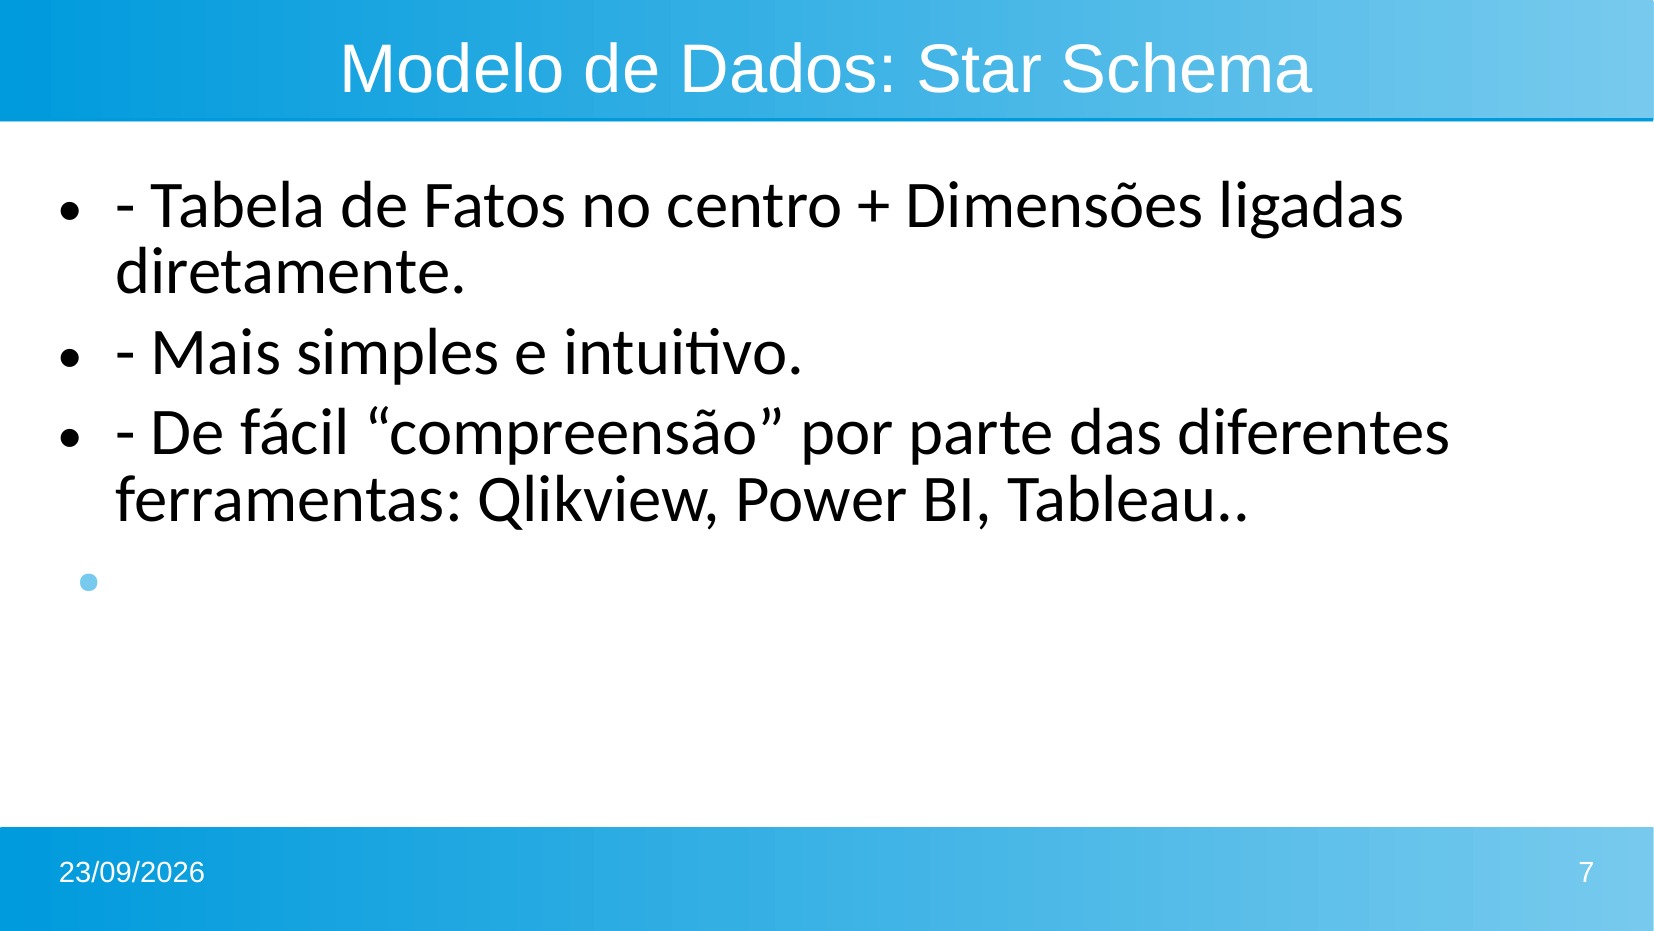

# Modelo de Dados: Star Schema
- Tabela de Fatos no centro + Dimensões ligadas diretamente.
- Mais simples e intuitivo.
- De fácil “compreensão” por parte das diferentes ferramentas: Qlikview, Power BI, Tableau..
7